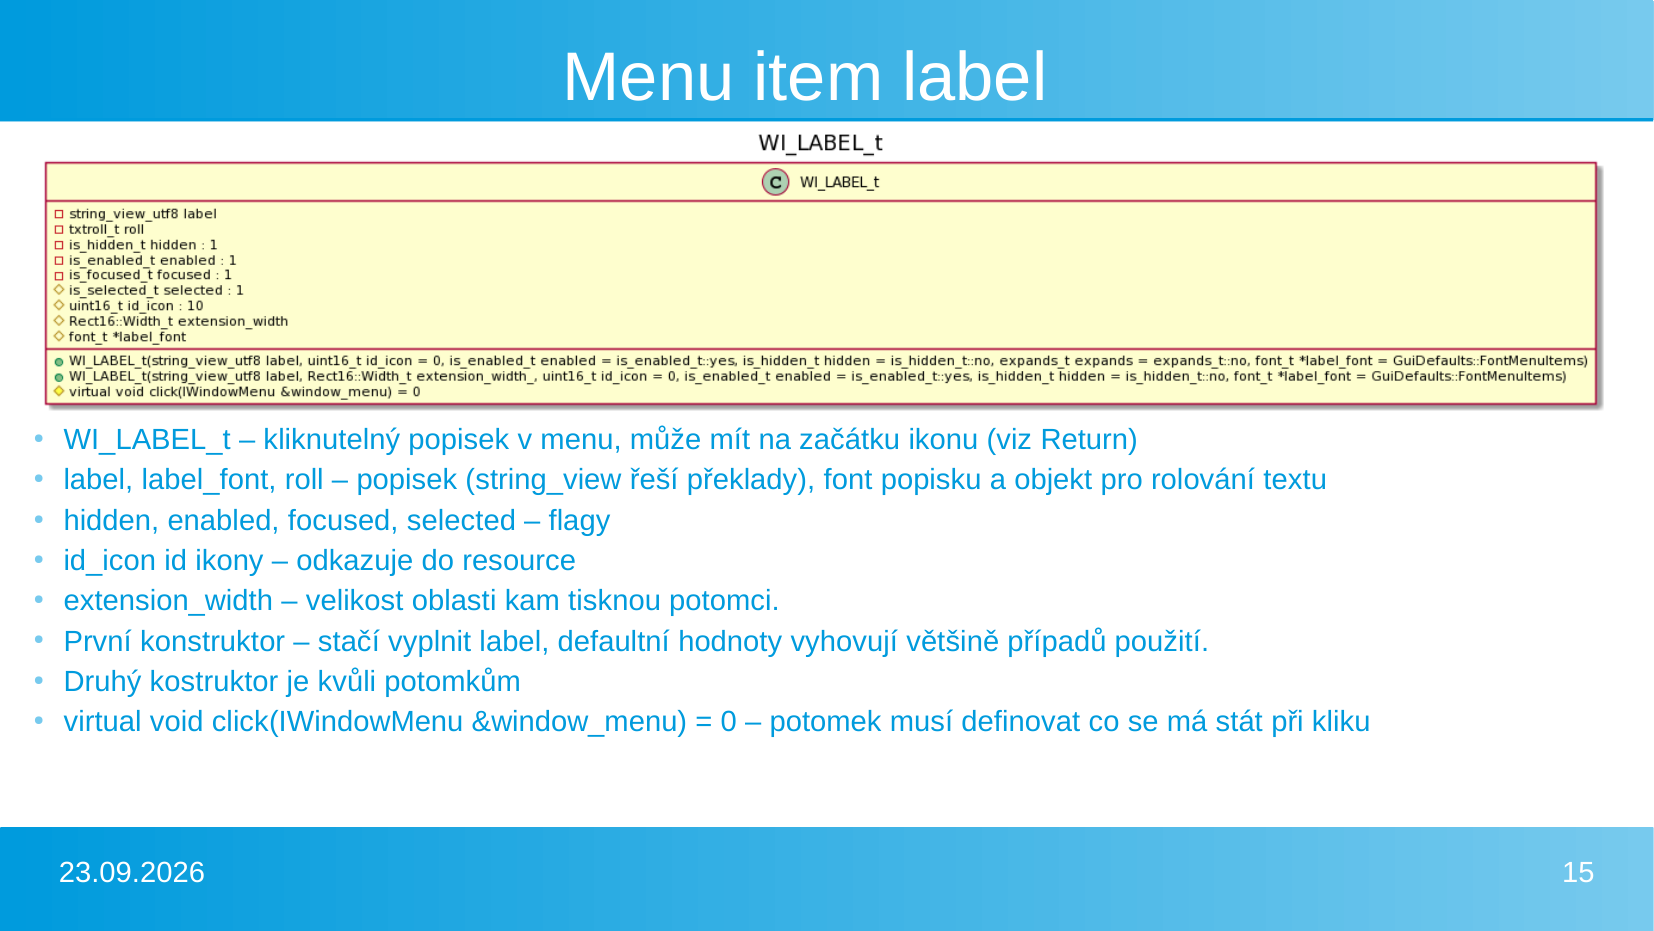

# Menu item label
WI_LABEL_t – kliknutelný popisek v menu, může mít na začátku ikonu (viz Return)
label, label_font, roll – popisek (string_view řeší překlady), font popisku a objekt pro rolování textu
hidden, enabled, focused, selected – flagy
id_icon id ikony – odkazuje do resource
extension_width – velikost oblasti kam tisknou potomci.
První konstruktor – stačí vyplnit label, defaultní hodnoty vyhovují většině případů použití.
Druhý kostruktor je kvůli potomkům
virtual void click(IWindowMenu &window_menu) = 0 – potomek musí definovat co se má stát při kliku
15